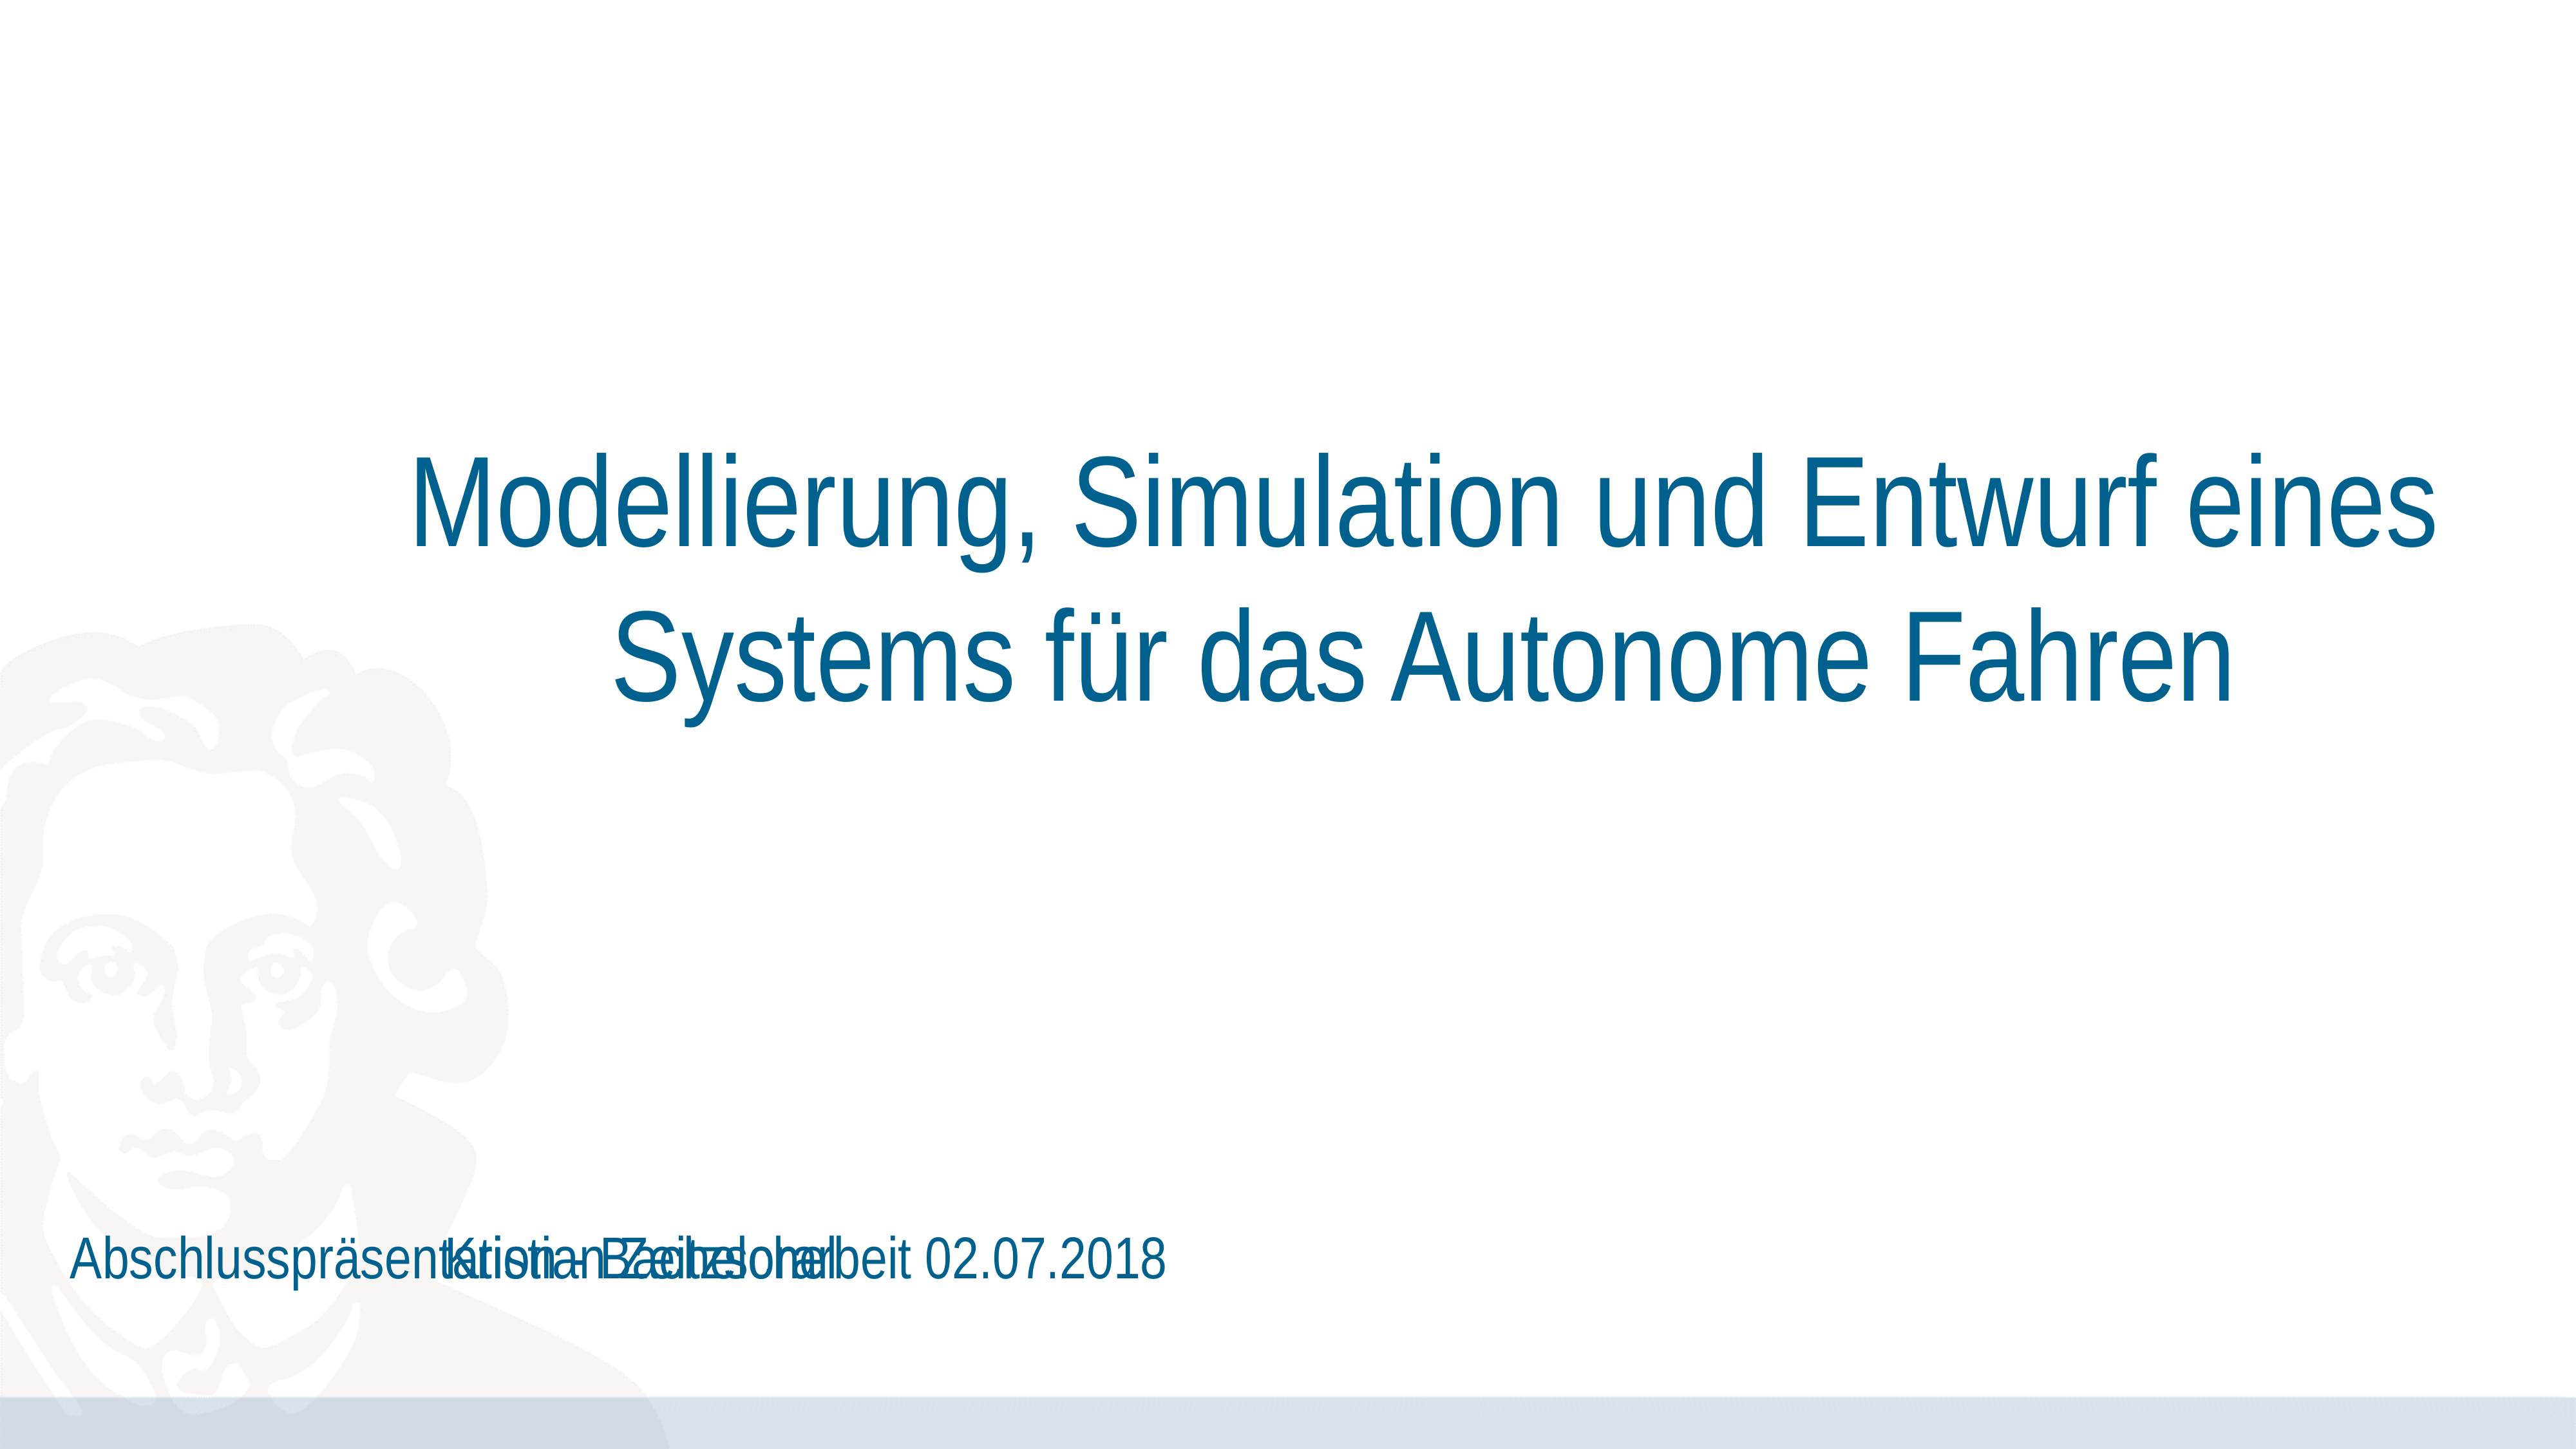

# Modellierung, Simulation und Entwurf eines Systems für das Autonome Fahren
Abschlusspräsentation - Bachelorarbeit 02.07.2018
Kristian Zeitzschel